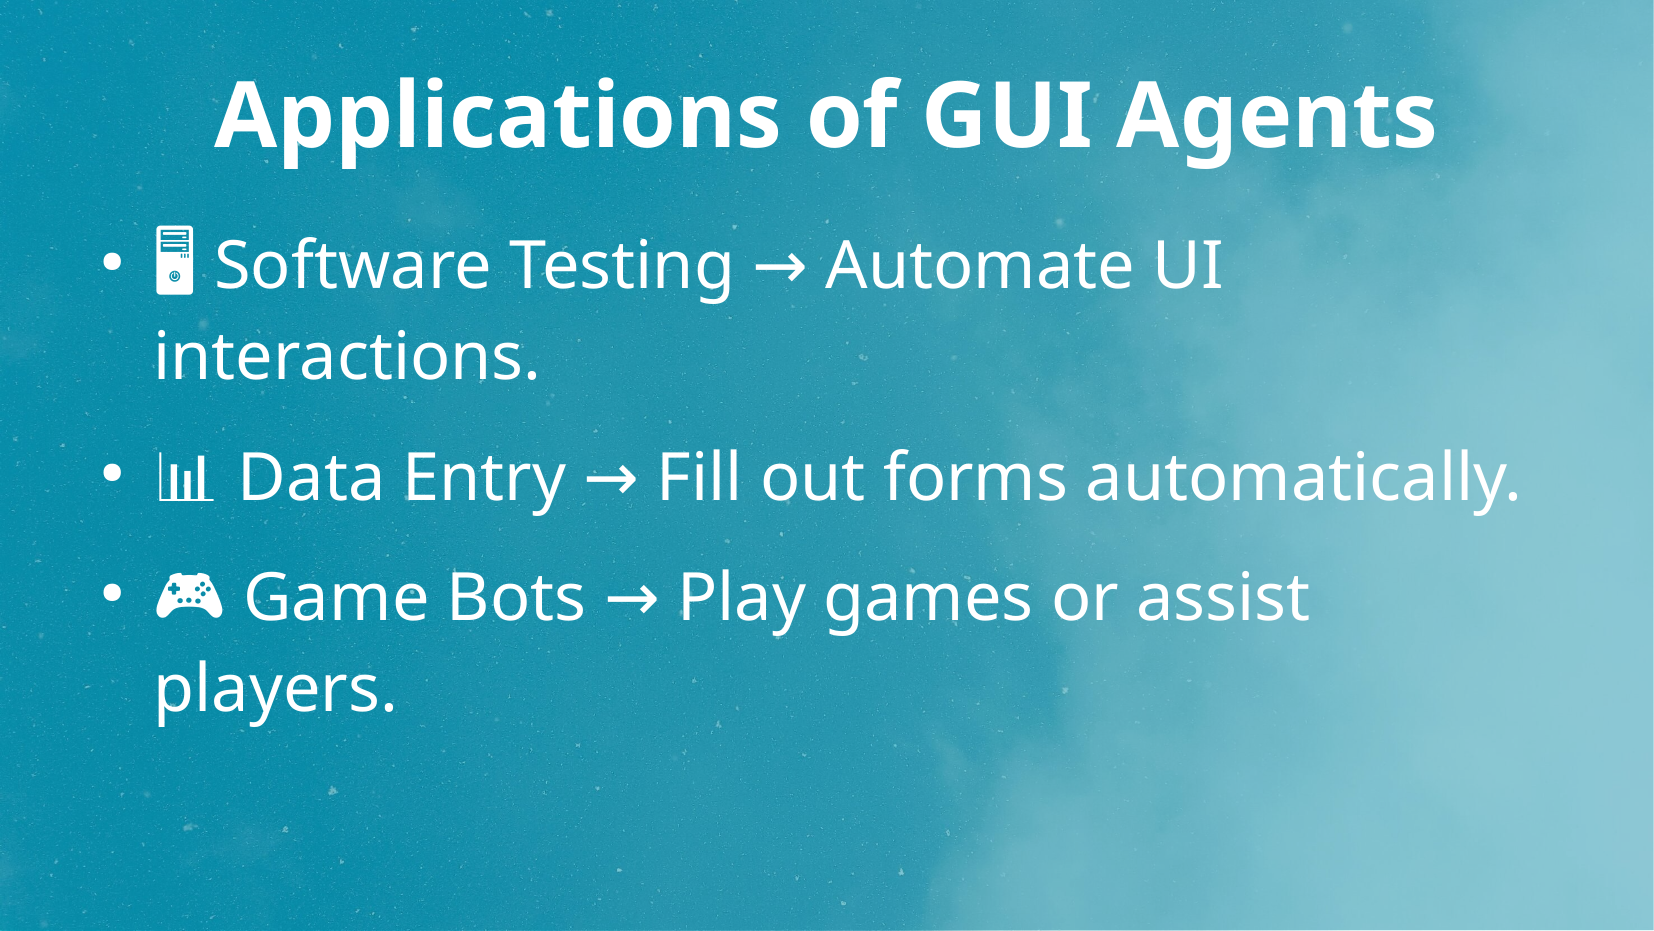

# Applications of GUI Agents
🖥️ Software Testing → Automate UI interactions.
📊 Data Entry → Fill out forms automatically.
🎮 Game Bots → Play games or assist players.